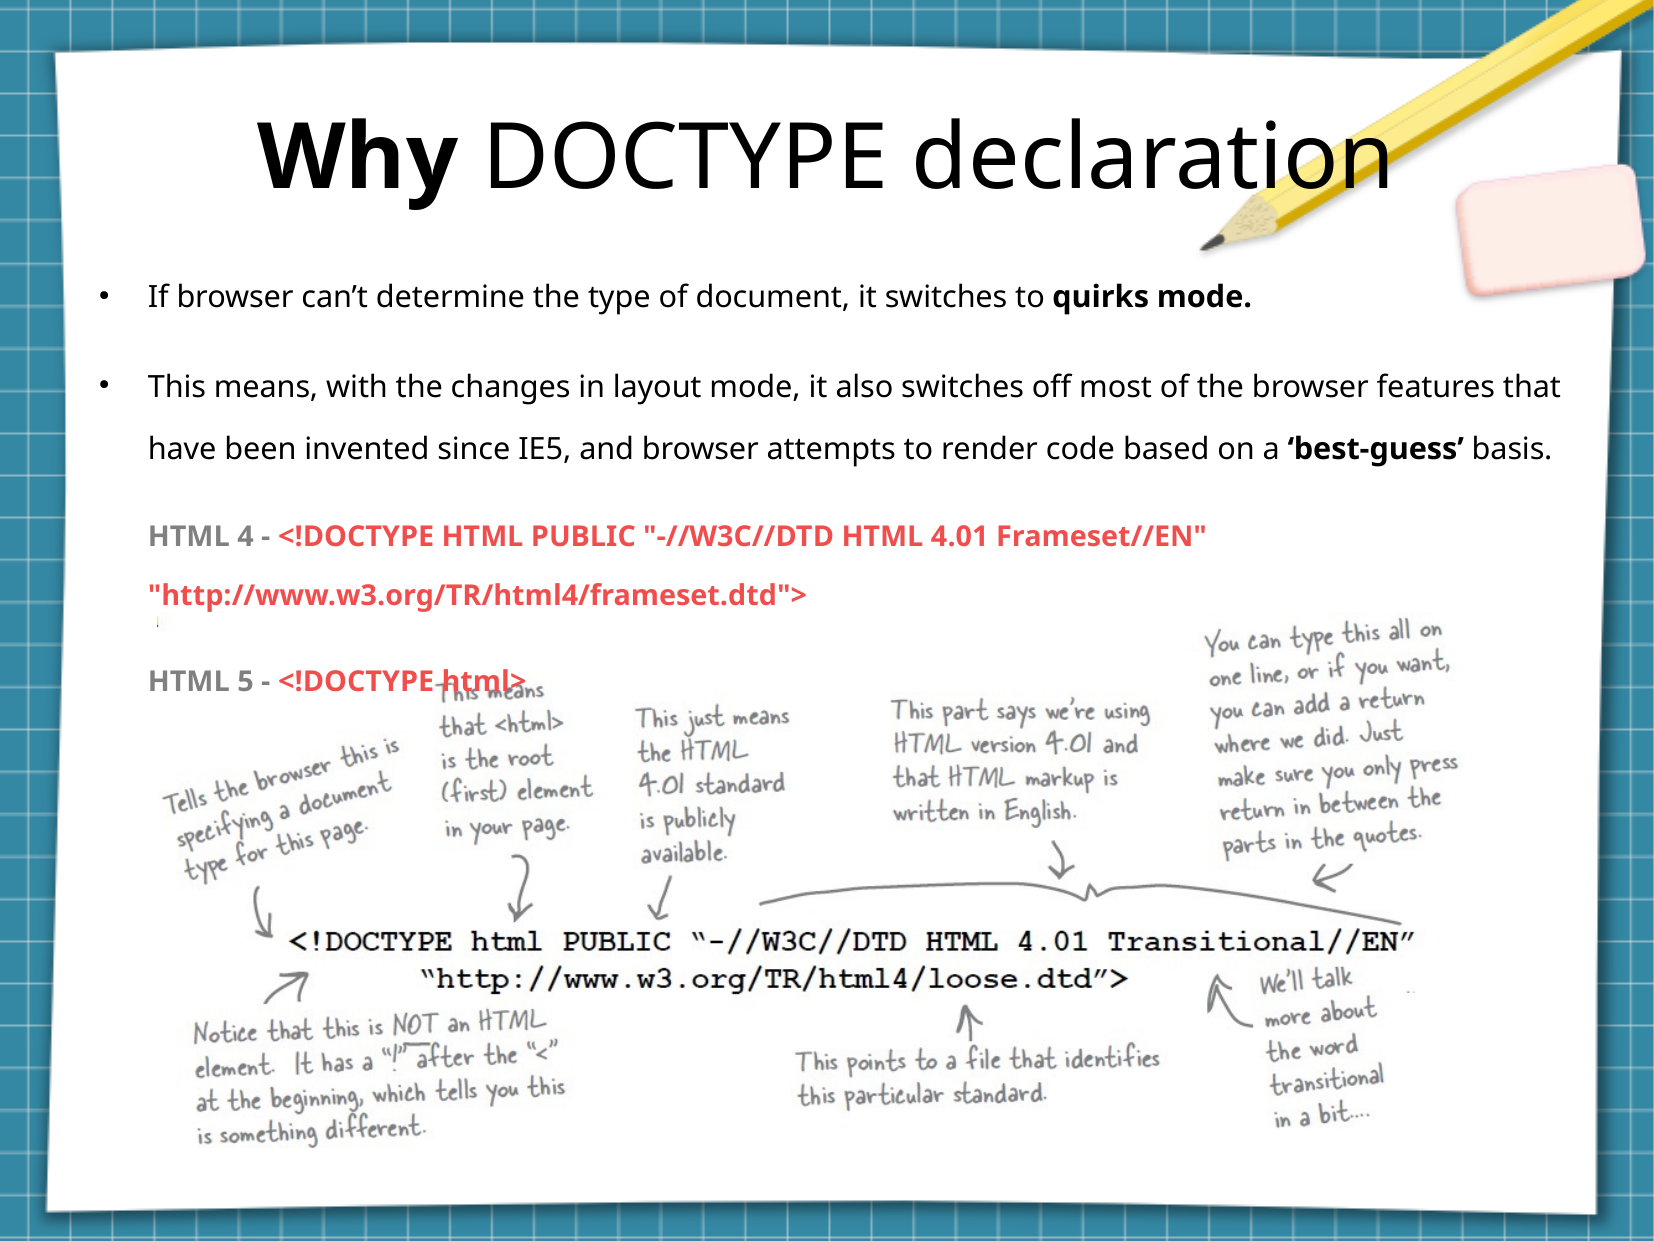

# Why DOCTYPE declaration
If browser can’t determine the type of document, it switches to quirks mode.
This means, with the changes in layout mode, it also switches off most of the browser features that have been invented since IE5, and browser attempts to render code based on a ‘best-guess’ basis.
HTML 4 - <!DOCTYPE HTML PUBLIC "-//W3C//DTD HTML 4.01 Frameset//EN" "http://www.w3.org/TR/html4/frameset.dtd">
HTML 5 - <!DOCTYPE html>